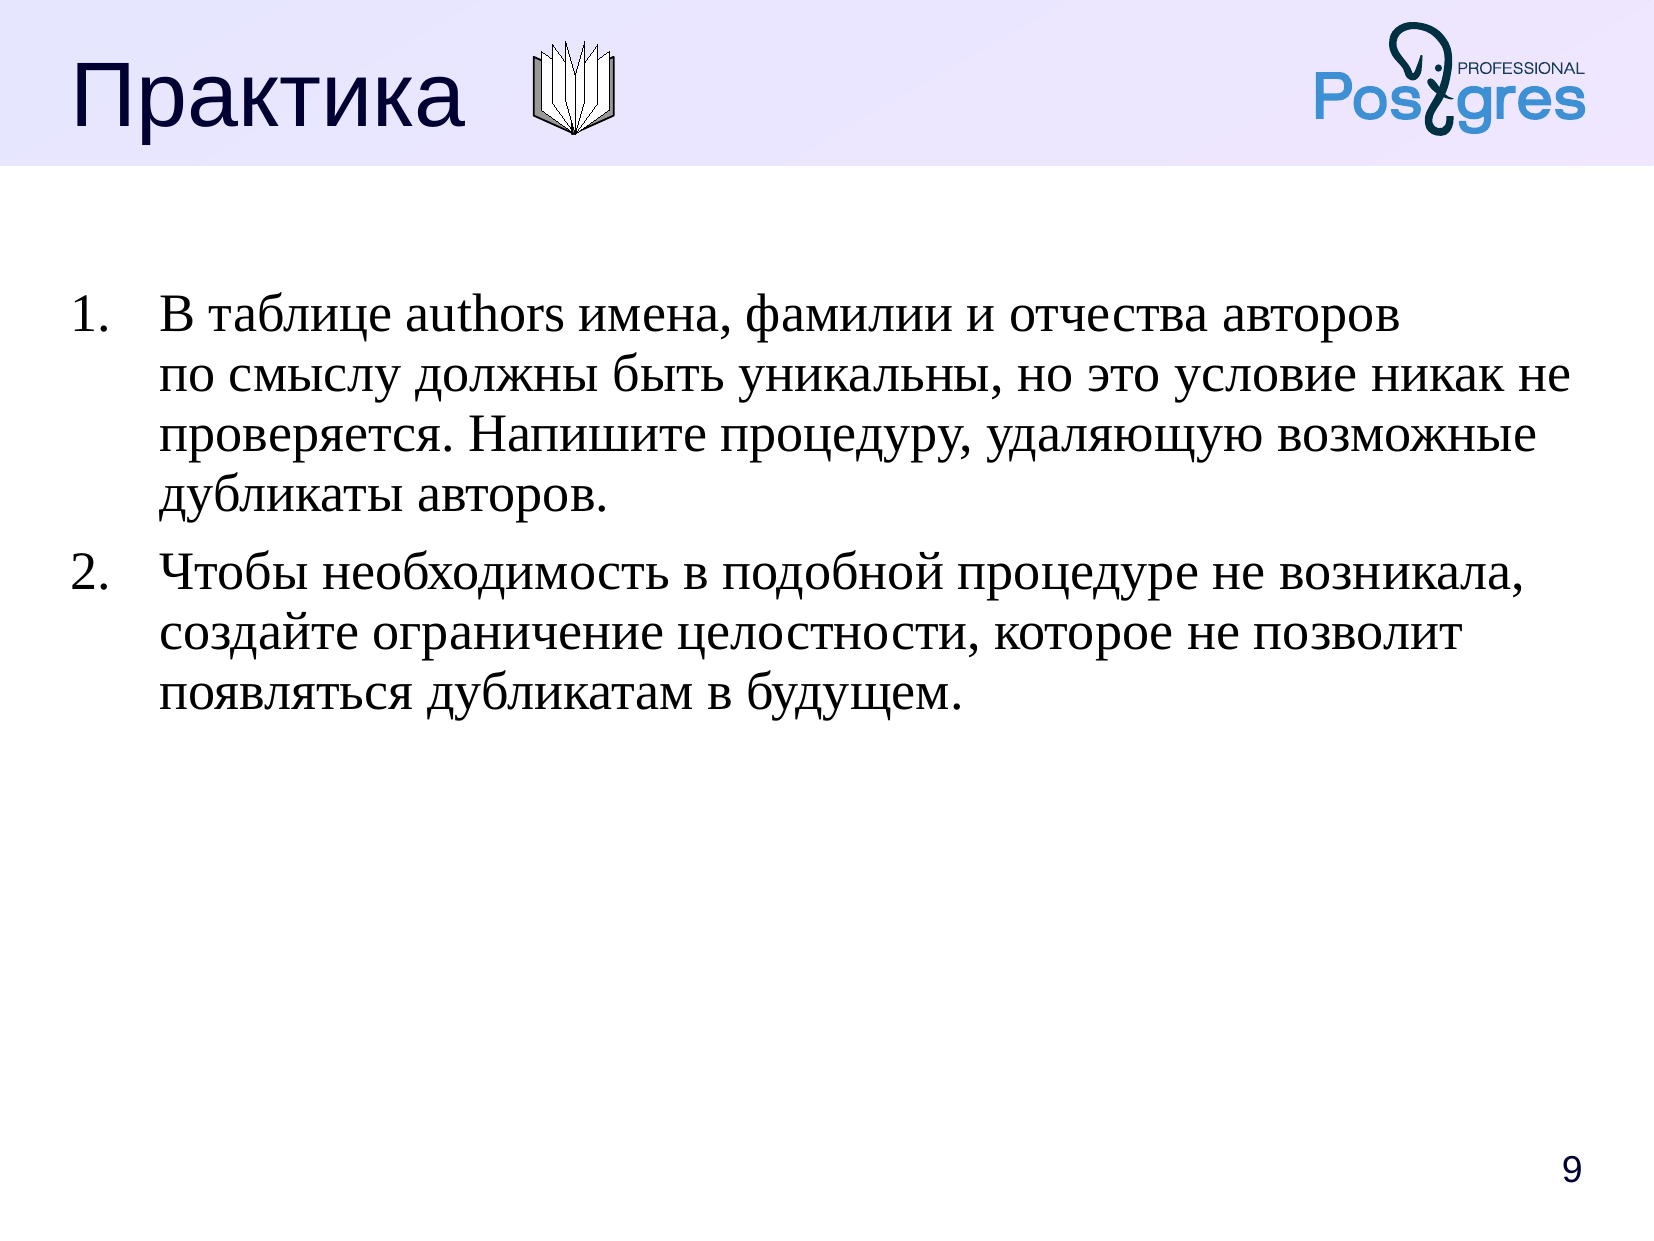

# Практика
В таблице authors имена, фамилии и отчества авторов
по смыслу должны быть уникальны, но это условие никак не проверяется. Напишите процедуру, удаляющую возможные дубликаты авторов.
Чтобы необходимость в подобной процедуре не возникала, создайте ограничение целостности, которое не позволит появляться дубликатам в будущем.